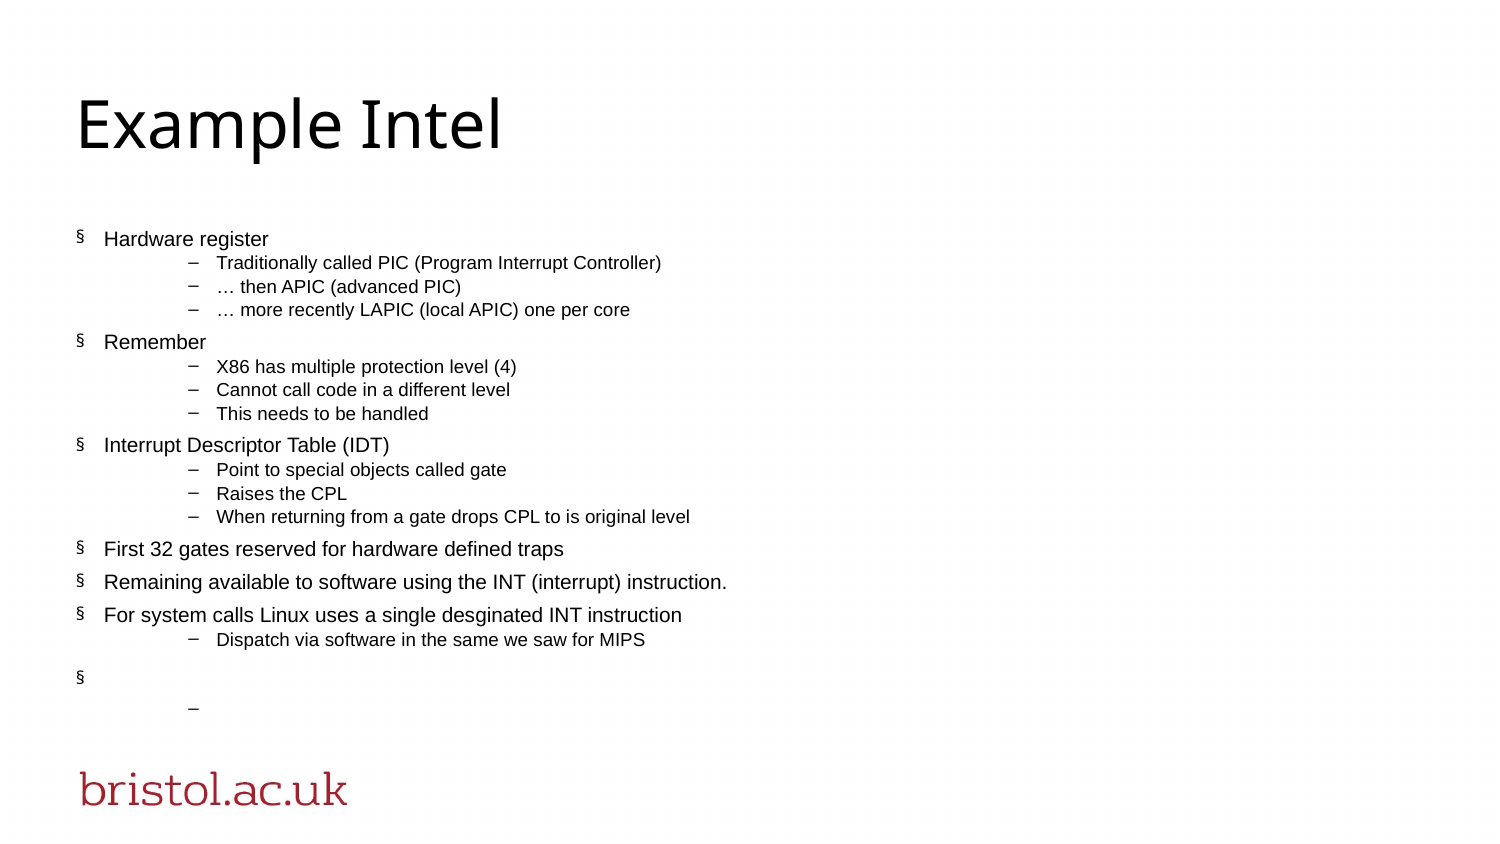

# Example Intel
Hardware register
Traditionally called PIC (Program Interrupt Controller)
… then APIC (advanced PIC)
… more recently LAPIC (local APIC) one per core
Remember
X86 has multiple protection level (4)
Cannot call code in a different level
This needs to be handled
Interrupt Descriptor Table (IDT)
Point to special objects called gate
Raises the CPL
When returning from a gate drops CPL to is original level
First 32 gates reserved for hardware defined traps
Remaining available to software using the INT (interrupt) instruction.
For system calls Linux uses a single desginated INT instruction
Dispatch via software in the same we saw for MIPS